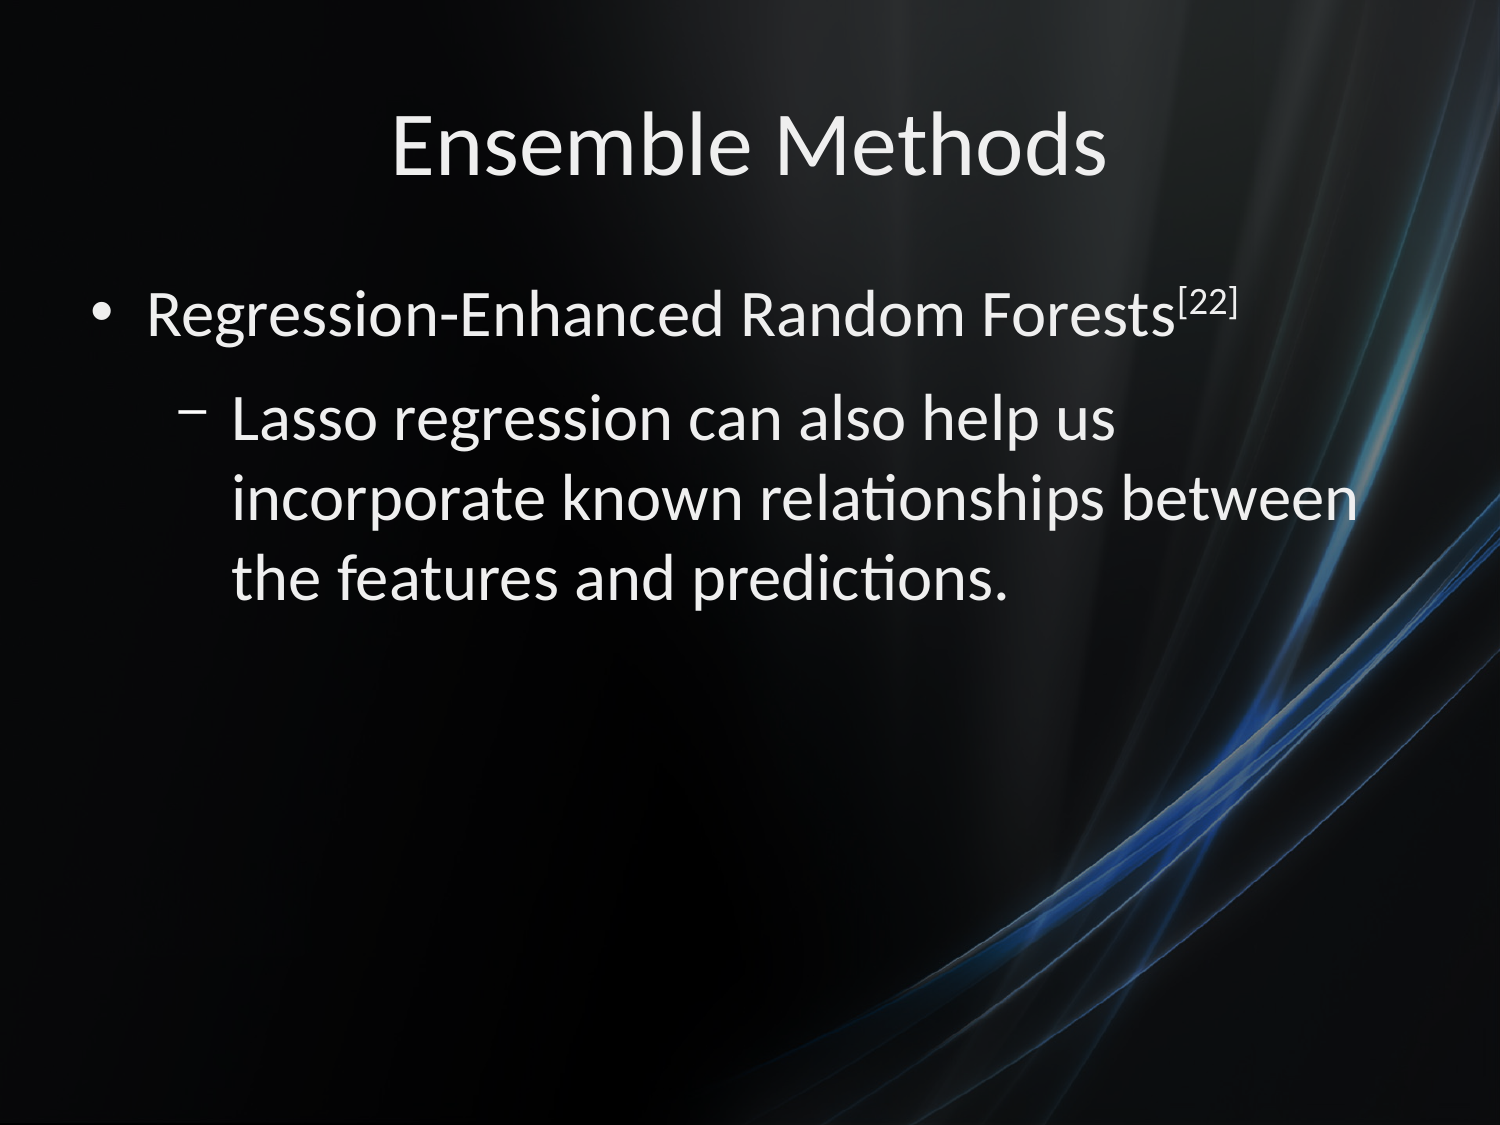

# Ensemble Methods
Regression-Enhanced Random Forests[22]
Lasso regression can also help us incorporate known relationships between the features and predictions.